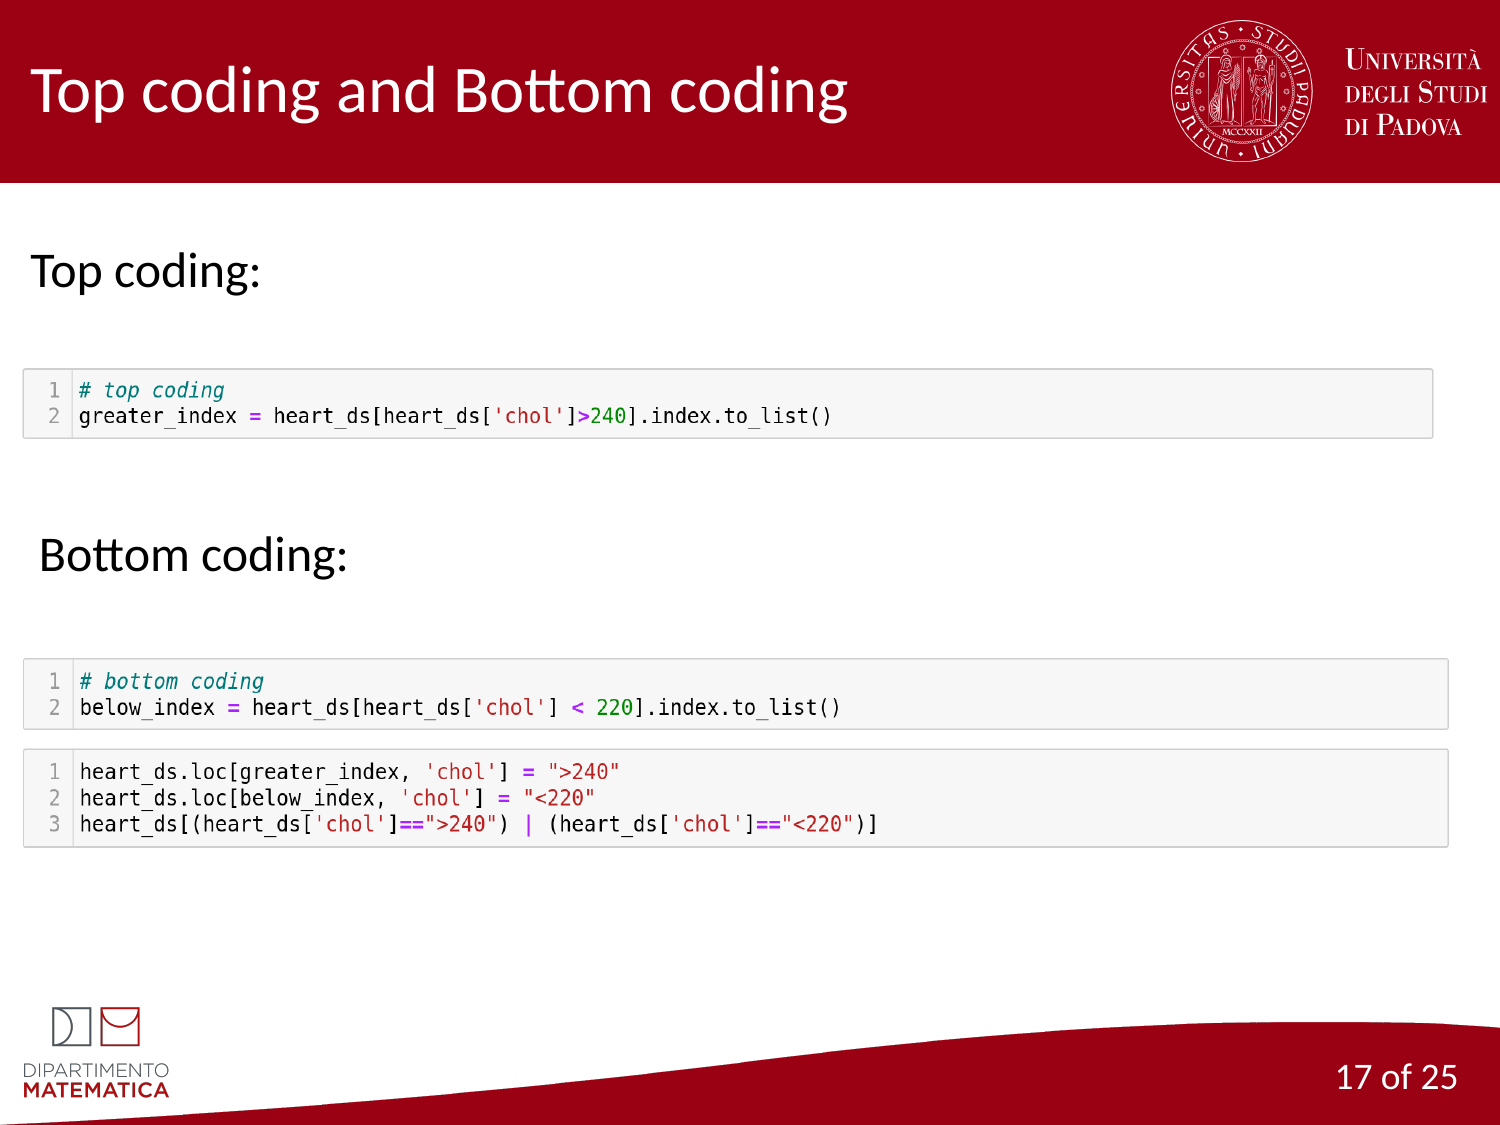

# Top coding and Bottom coding
Top coding:
Bottom coding:
 of 25